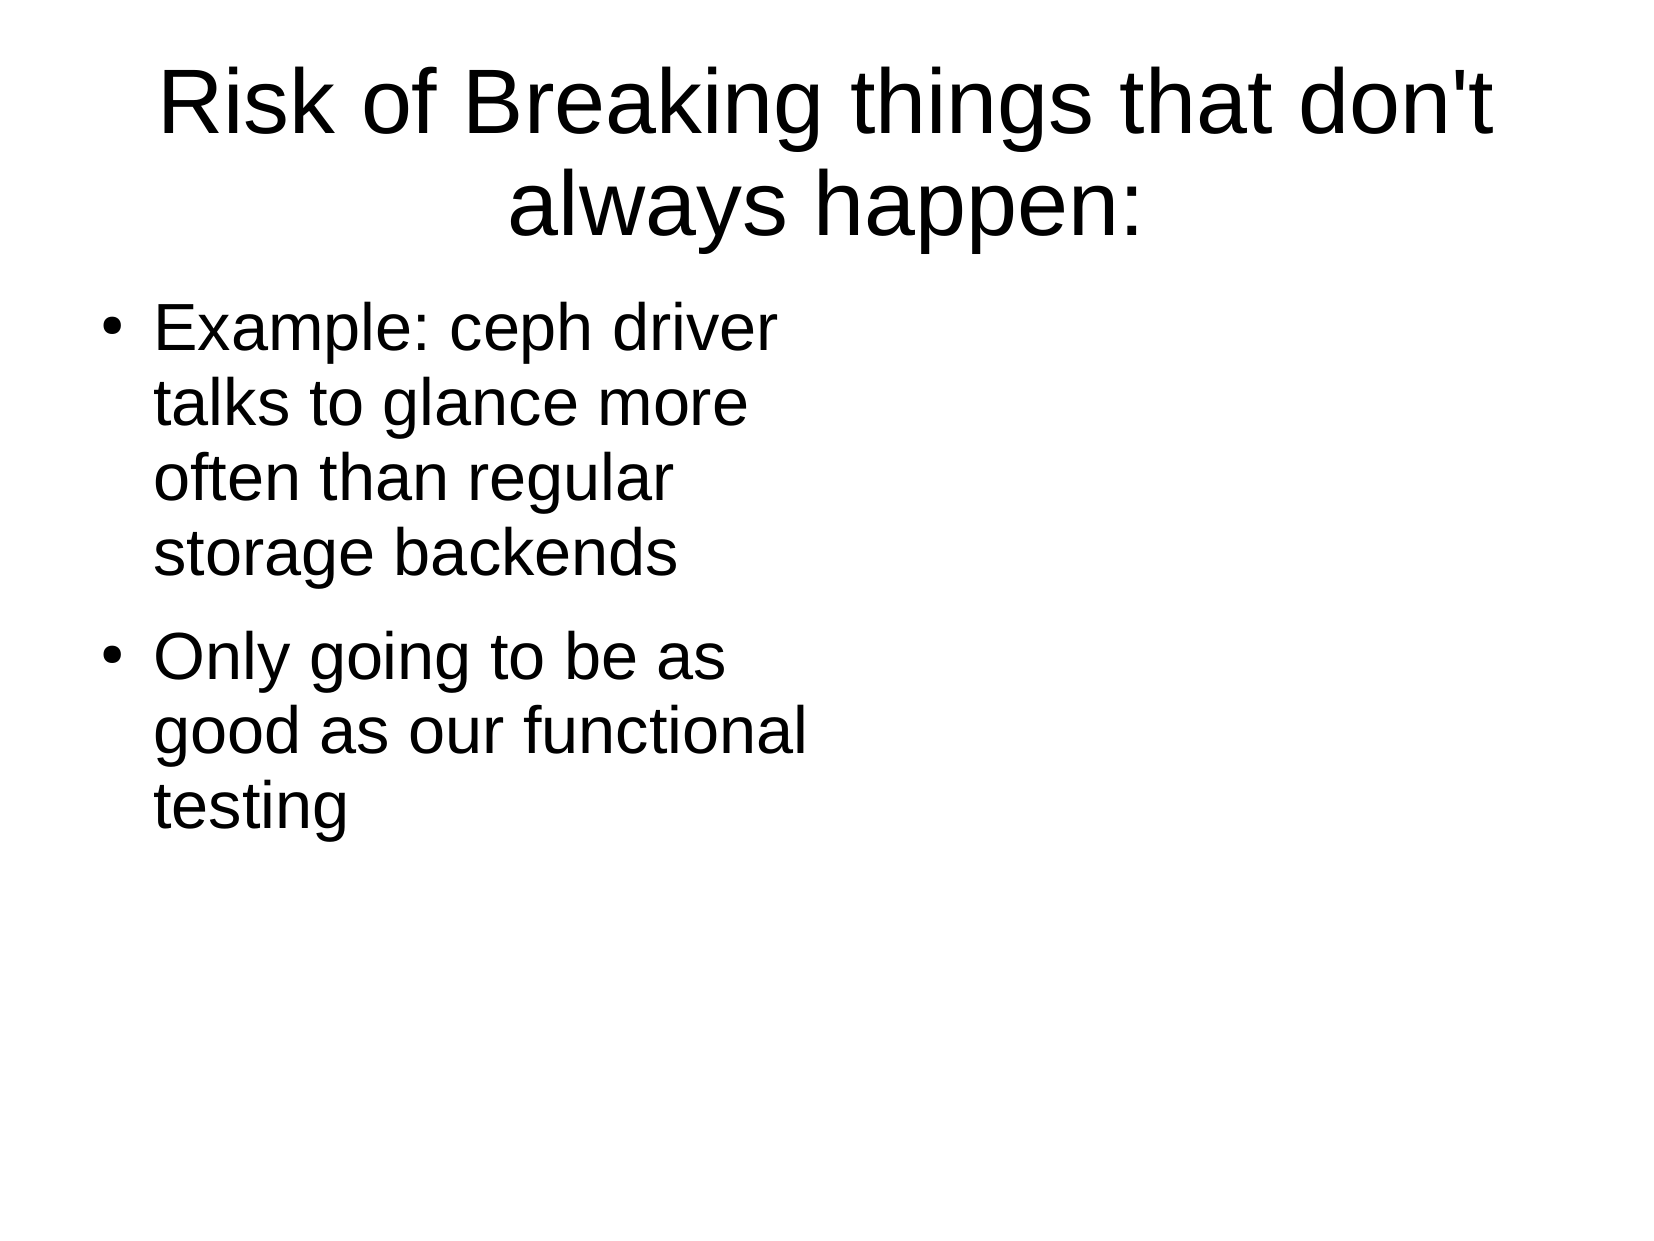

# Risk of Breaking things that don't always happen:
Example: ceph driver talks to glance more often than regular storage backends
Only going to be as good as our functional testing